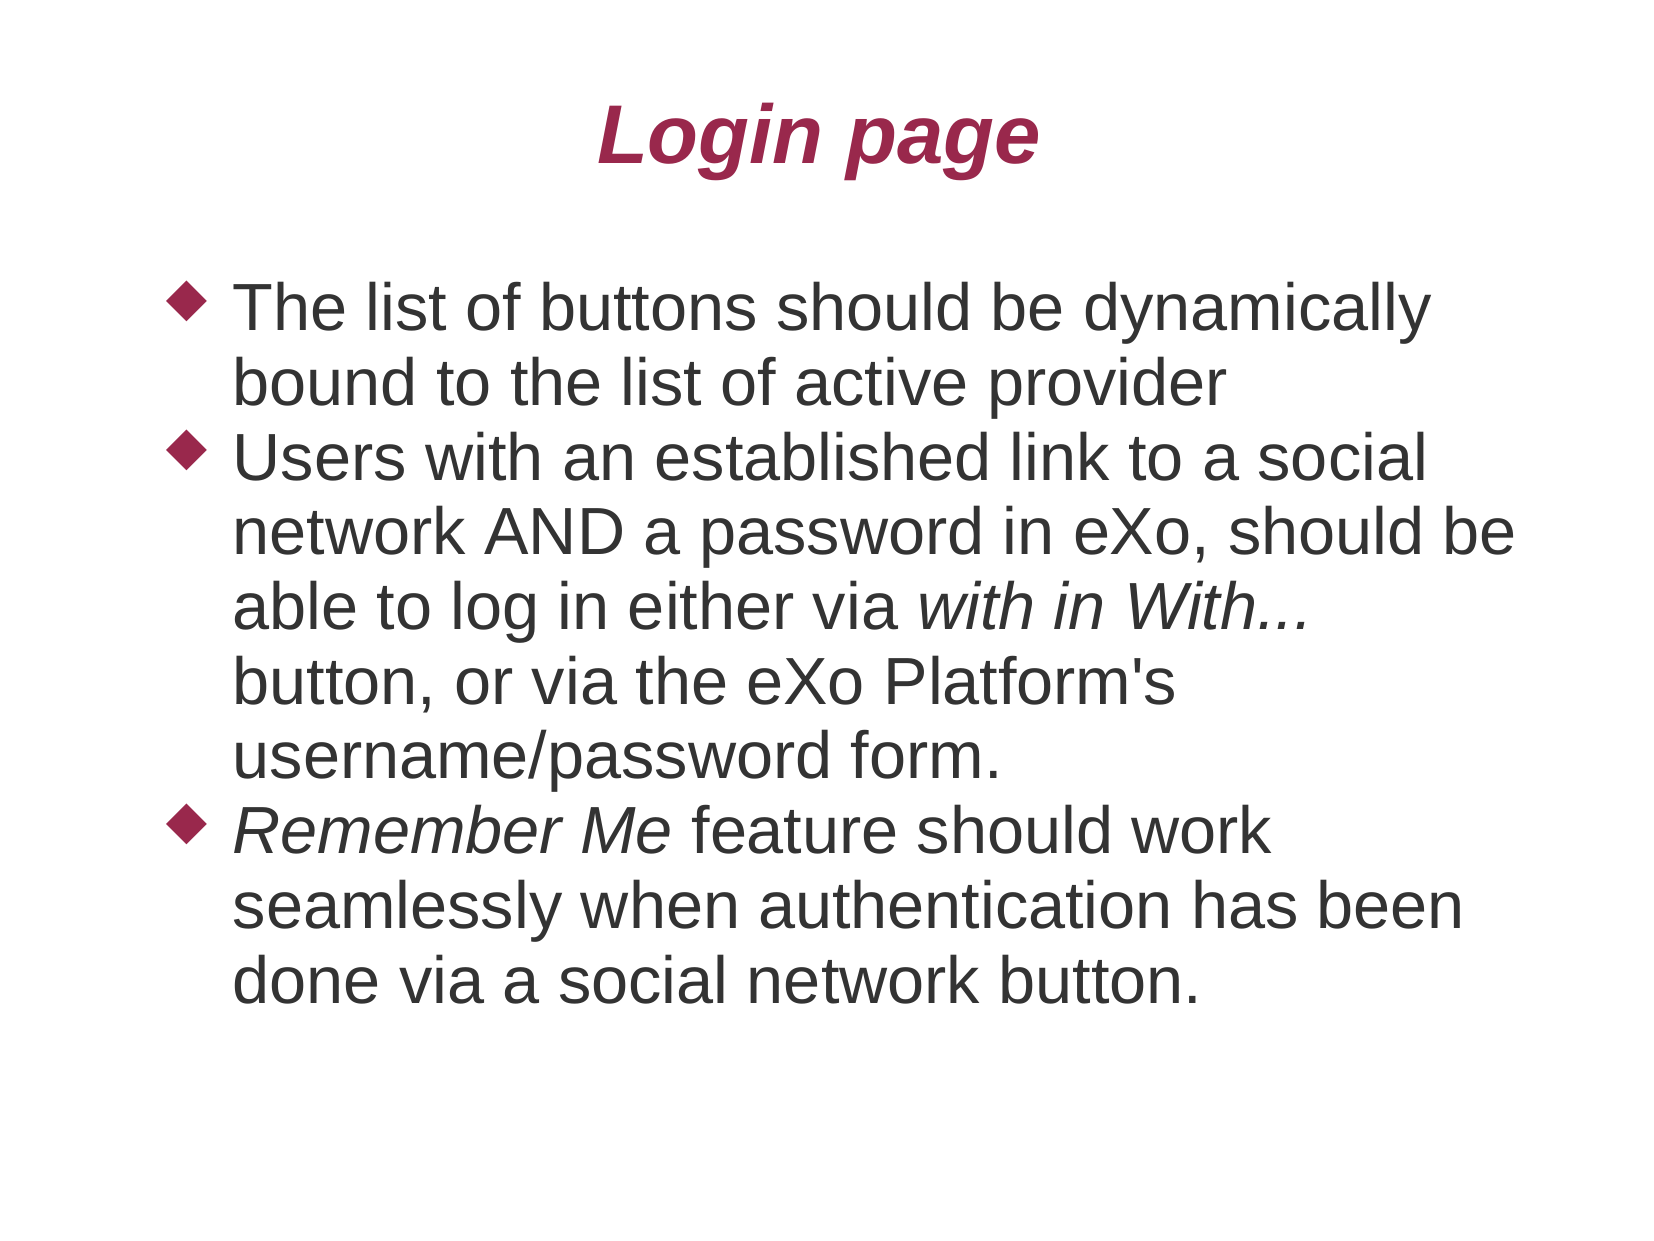

# Login page
The list of buttons should be dynamically bound to the list of active provider
Users with an established link to a social network AND a password in eXo, should be able to log in either via with in With... button, or via the eXo Platform's username/password form.
Remember Me feature should work seamlessly when authentication has been done via a social network button.